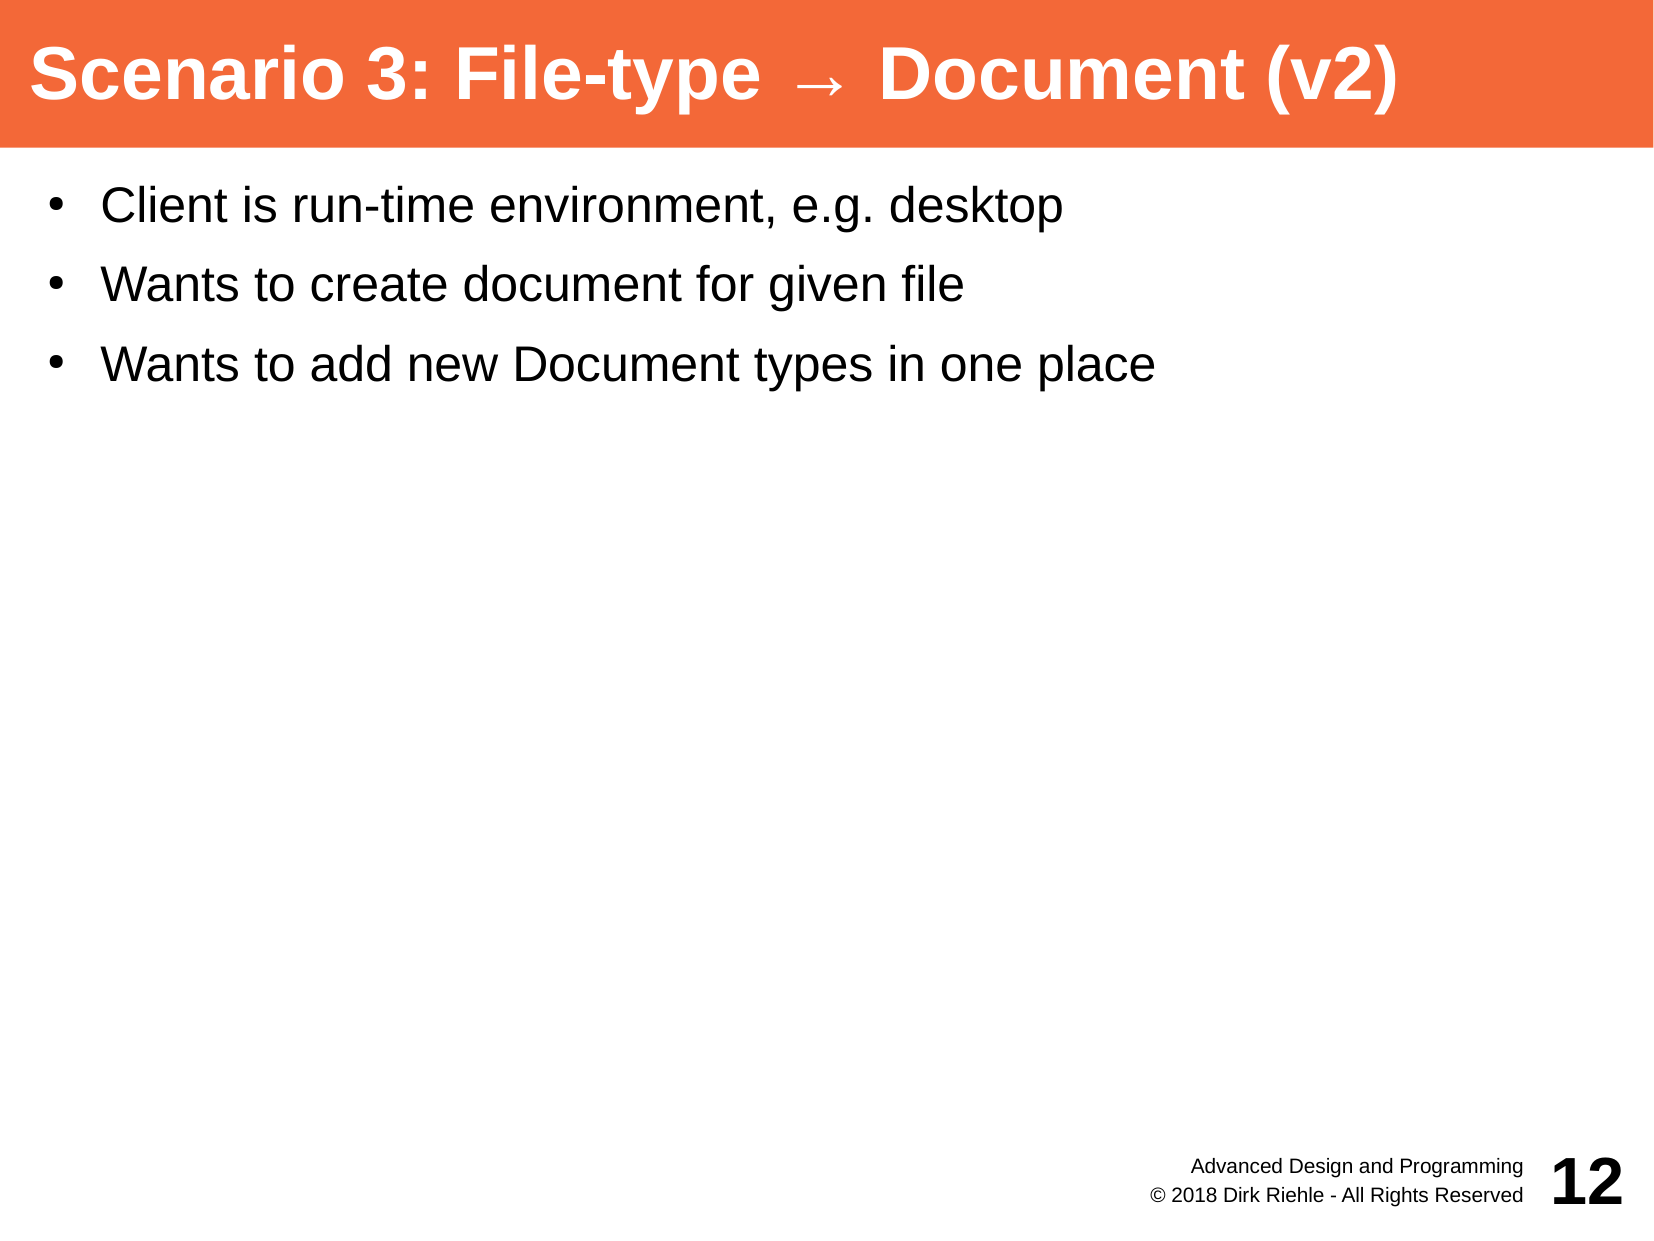

# Scenario 3: File-type → Document (v2)
Client is run-time environment, e.g. desktop
Wants to create document for given file
Wants to add new Document types in one place
Advanced Design and Programming
12
© 2018 Dirk Riehle - All Rights Reserved